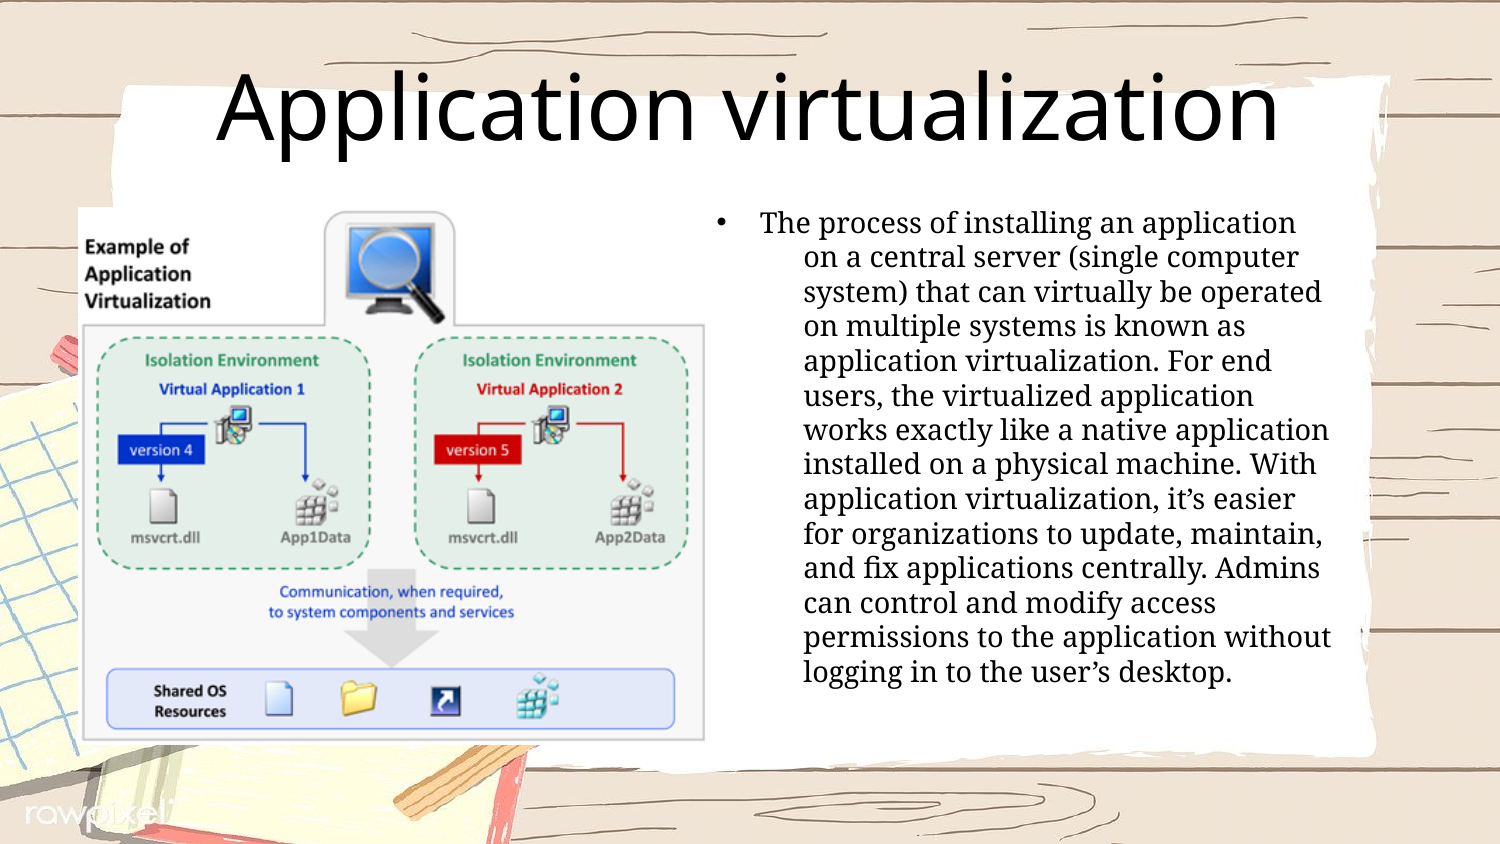

# Application virtualization
The process of installing an application on a central server (single computer system) that can virtually be operated on multiple systems is known as application virtualization. For end users, the virtualized application works exactly like a native application installed on a physical machine. With application virtualization, it’s easier for organizations to update, maintain, and fix applications centrally. Admins can control and modify access permissions to the application without logging in to the user’s desktop.